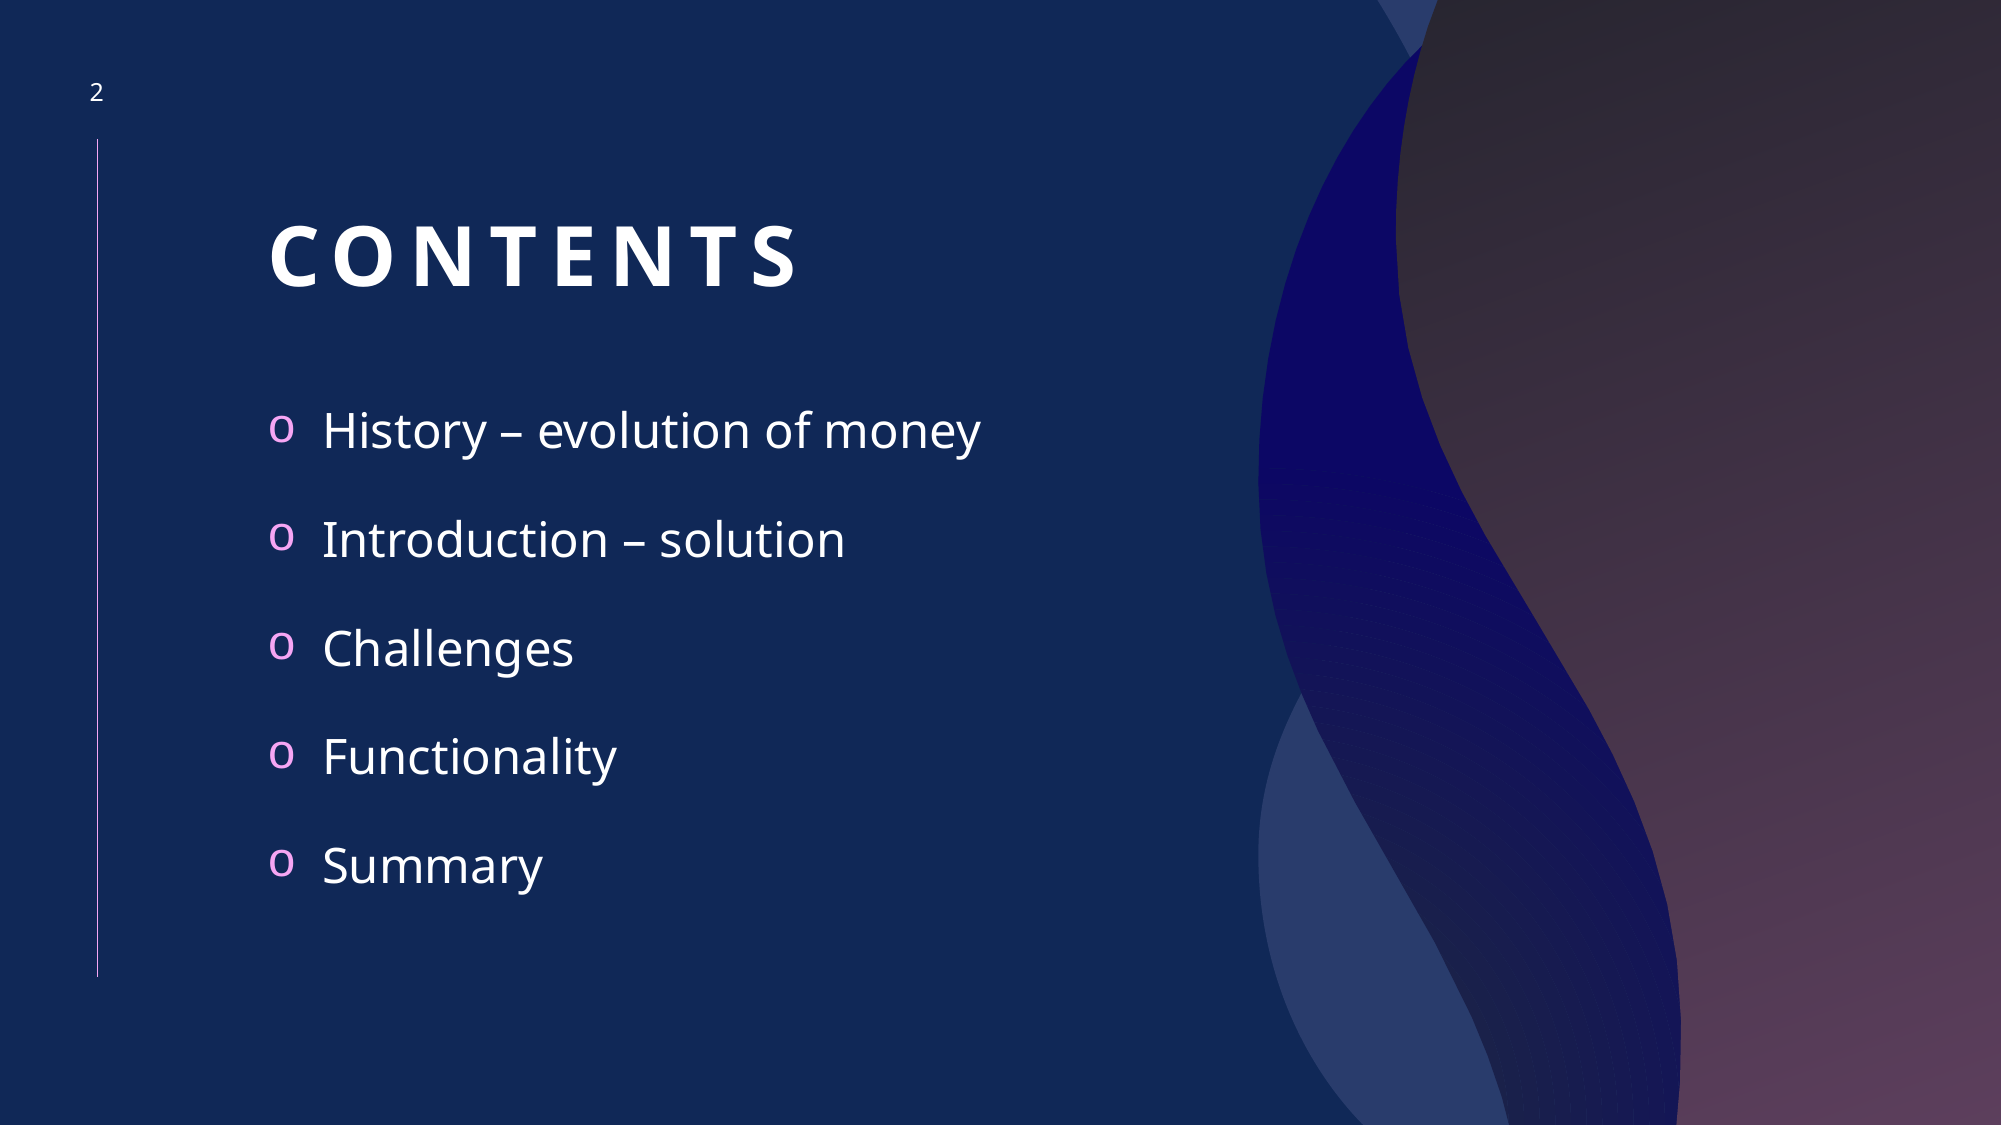

2
# CONTENTS
History – evolution of money
Introduction – solution
Challenges
Functionality
Summary